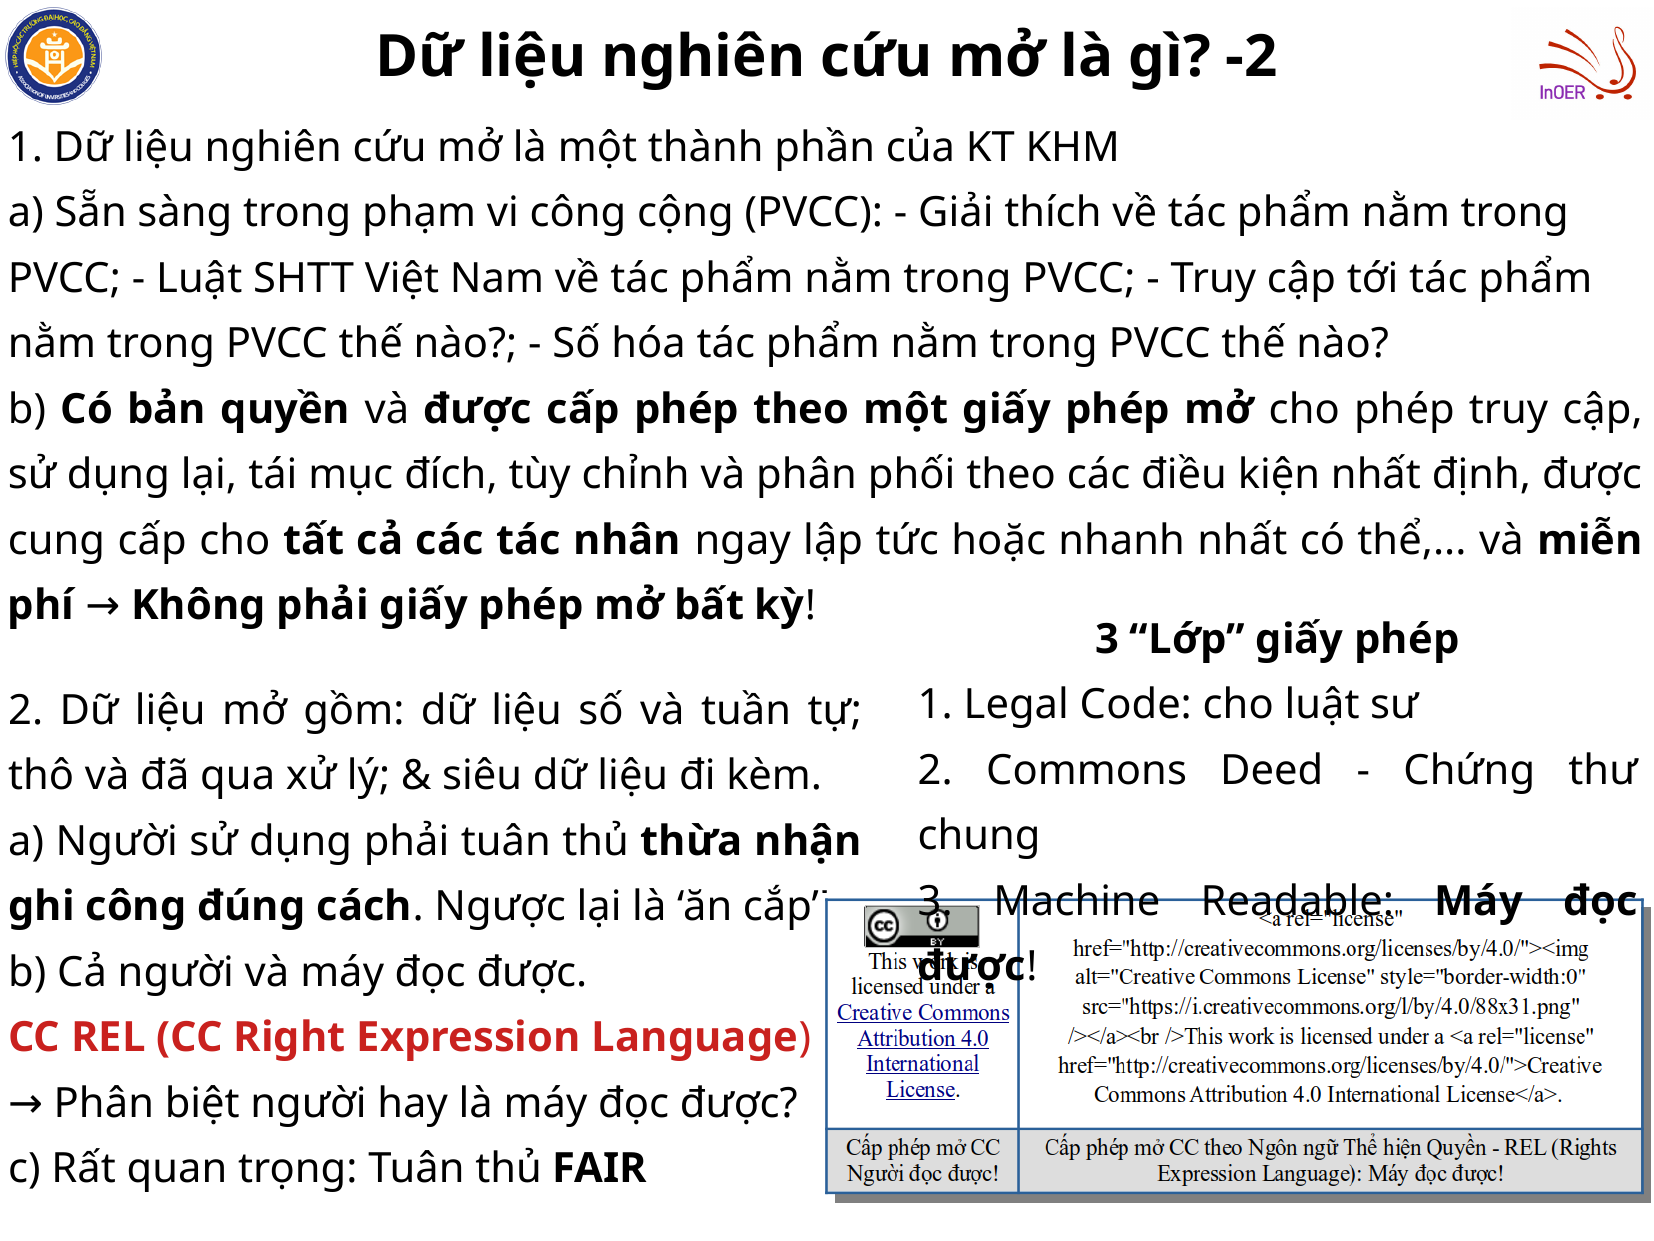

# Dữ liệu nghiên cứu mở là gì? -2
1. Dữ liệu nghiên cứu mở là một thành phần của KT KHM
a) Sẵn sàng trong phạm vi công cộng (PVCC): - Giải thích về tác phẩm nằm trong PVCC; - Luật SHTT Việt Nam về tác phẩm nằm trong PVCC; - Truy cập tới tác phẩm nằm trong PVCC thế nào?; - Số hóa tác phẩm nằm trong PVCC thế nào?
b) Có bản quyền và được cấp phép theo một giấy phép mở cho phép truy cập, sử dụng lại, tái mục đích, tùy chỉnh và phân phối theo các điều kiện nhất định, được cung cấp cho tất cả các tác nhân ngay lập tức hoặc nhanh nhất có thể,... và miễn phí → Không phải giấy phép mở bất kỳ!
3 “Lớp” giấy phép
1. Legal Code: cho luật sư
2. Commons Deed - Chứng thư chung
3. Machine Readable: Máy đọc được!
2. Dữ liệu mở gồm: dữ liệu số và tuần tự; thô và đã qua xử lý; & siêu dữ liệu đi kèm.
a) Người sử dụng phải tuân thủ thừa nhận ghi công đúng cách. Ngược lại là ‘ăn cắp’!
b) Cả người và máy đọc được.
CC REL (CC Right Expression Language)
→ Phân biệt người hay là máy đọc được?
c) Rất quan trọng: Tuân thủ FAIR